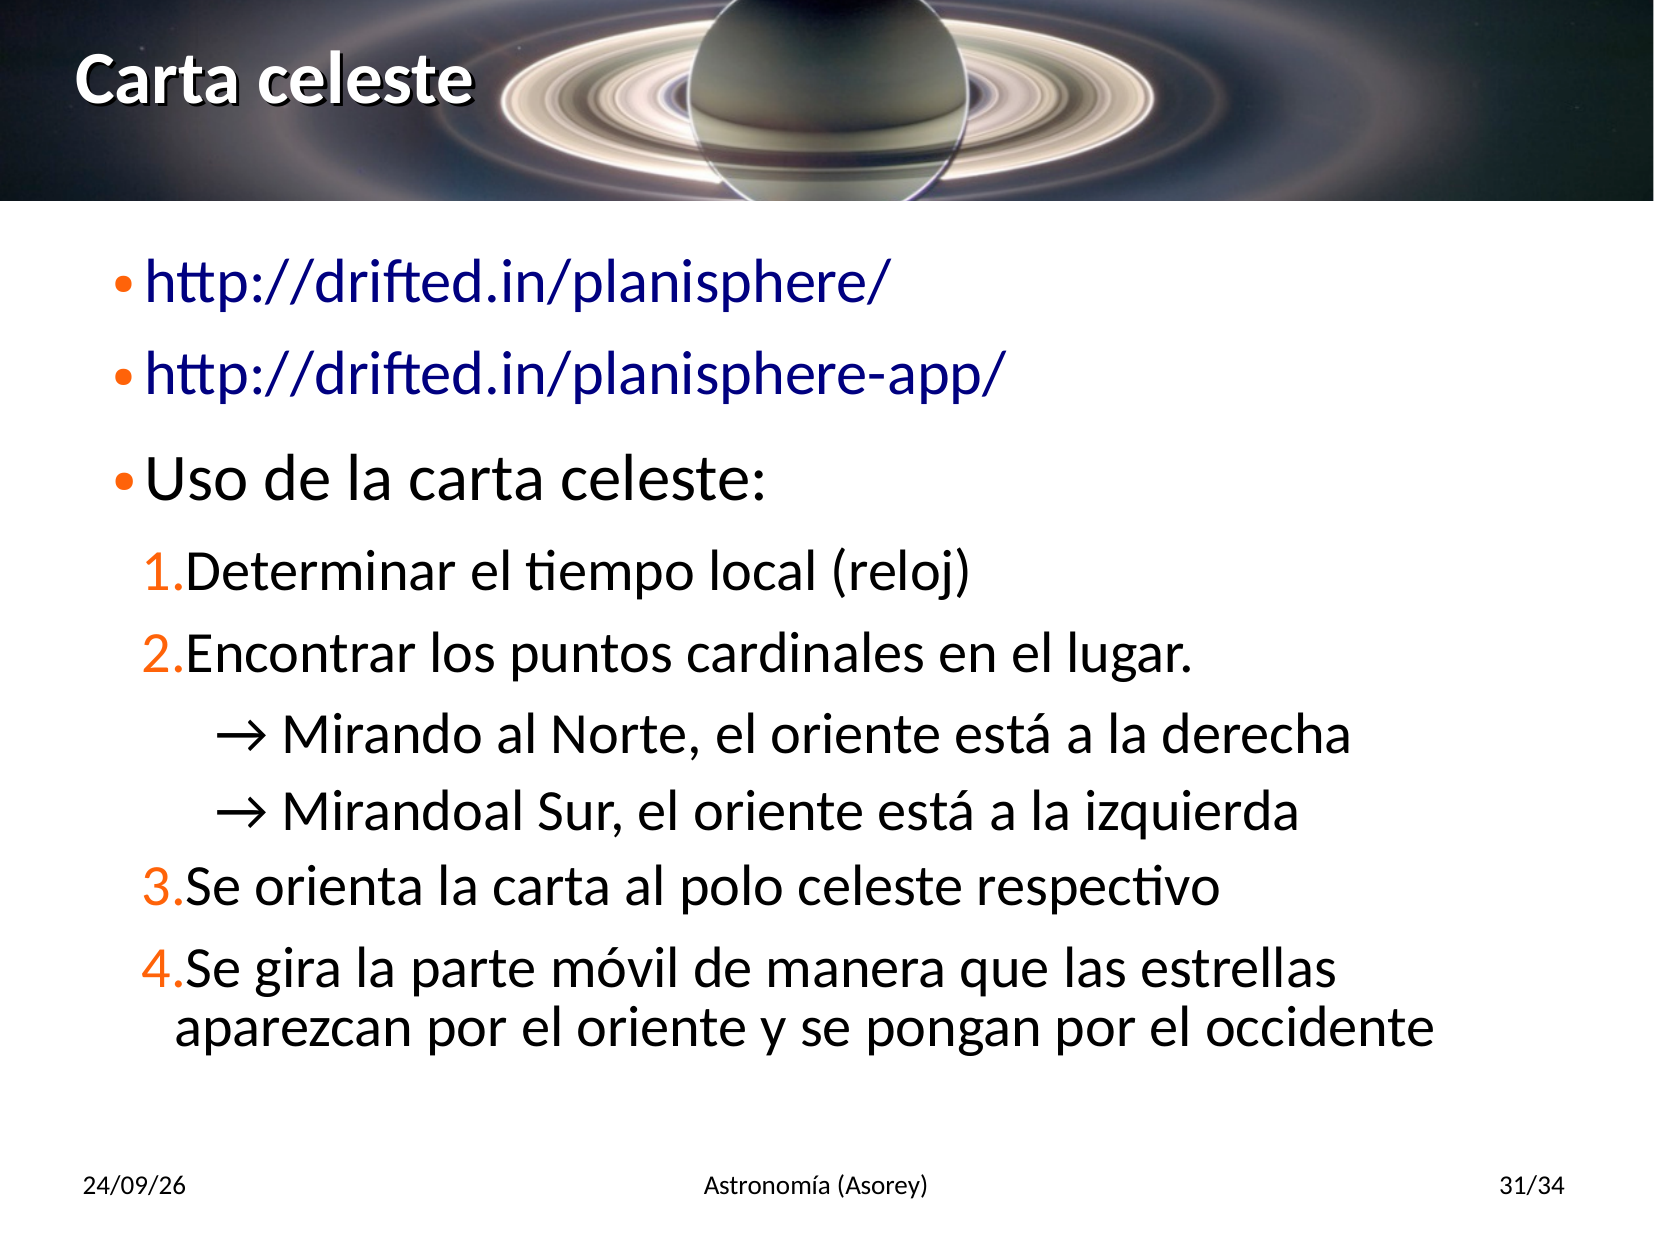

# Carta celeste
http://drifted.in/planisphere/
http://drifted.in/planisphere-app/
Uso de la carta celeste:
Determinar el tiempo local (reloj)
Encontrar los puntos cardinales en el lugar.
→ Mirando al Norte, el oriente está a la derecha
→ Mirandoal Sur, el oriente está a la izquierda
Se orienta la carta al polo celeste respectivo
Se gira la parte móvil de manera que las estrellas aparezcan por el oriente y se pongan por el occidente
Astronomía (Asorey)
31